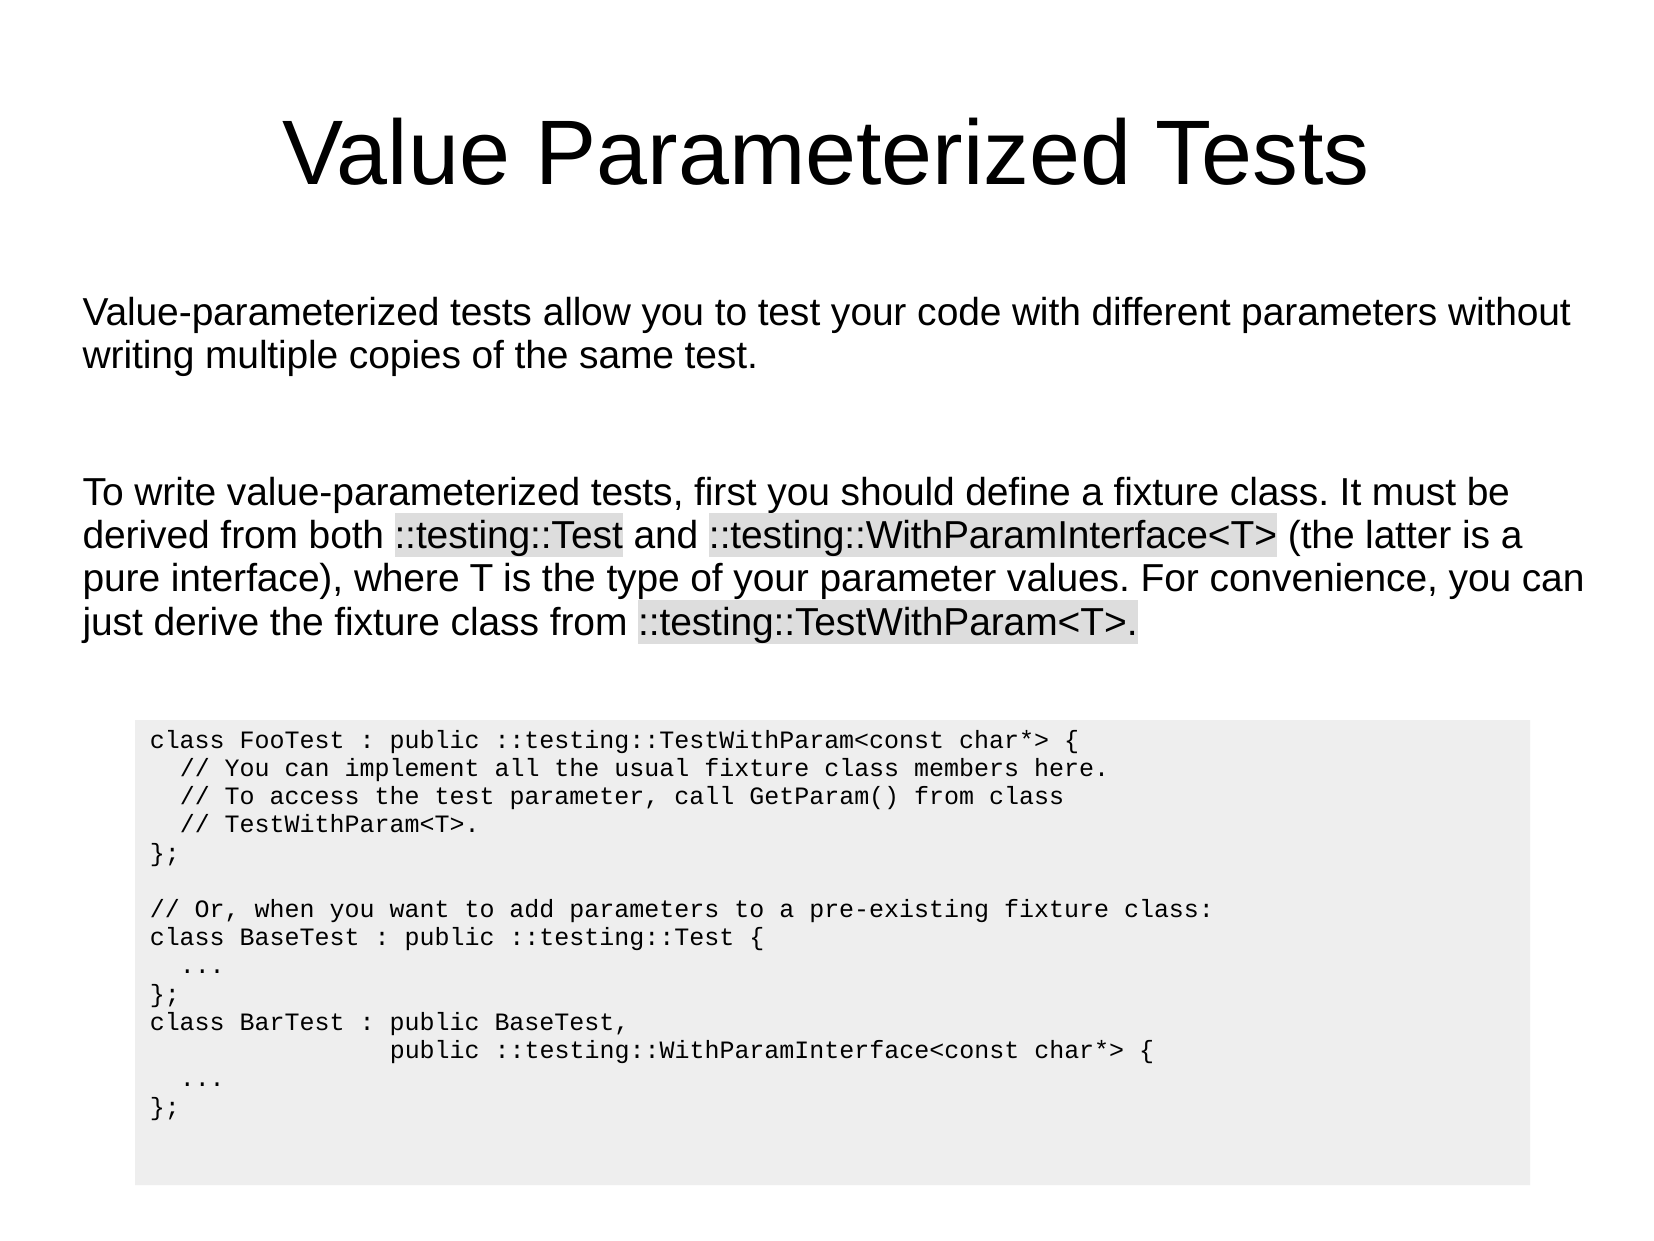

# Value Parameterized Tests
Value-parameterized tests allow you to test your code with different parameters without writing multiple copies of the same test.
To write value-parameterized tests, first you should define a fixture class. It must be derived from both ::testing::Test and ::testing::WithParamInterface<T> (the latter is a pure interface), where T is the type of your parameter values. For convenience, you can just derive the fixture class from ::testing::TestWithParam<T>.
class FooTest : public ::testing::TestWithParam<const char*> {
 // You can implement all the usual fixture class members here.
 // To access the test parameter, call GetParam() from class
 // TestWithParam<T>.
};
// Or, when you want to add parameters to a pre-existing fixture class:
class BaseTest : public ::testing::Test {
 ...
};
class BarTest : public BaseTest,
 public ::testing::WithParamInterface<const char*> {
 ...
};